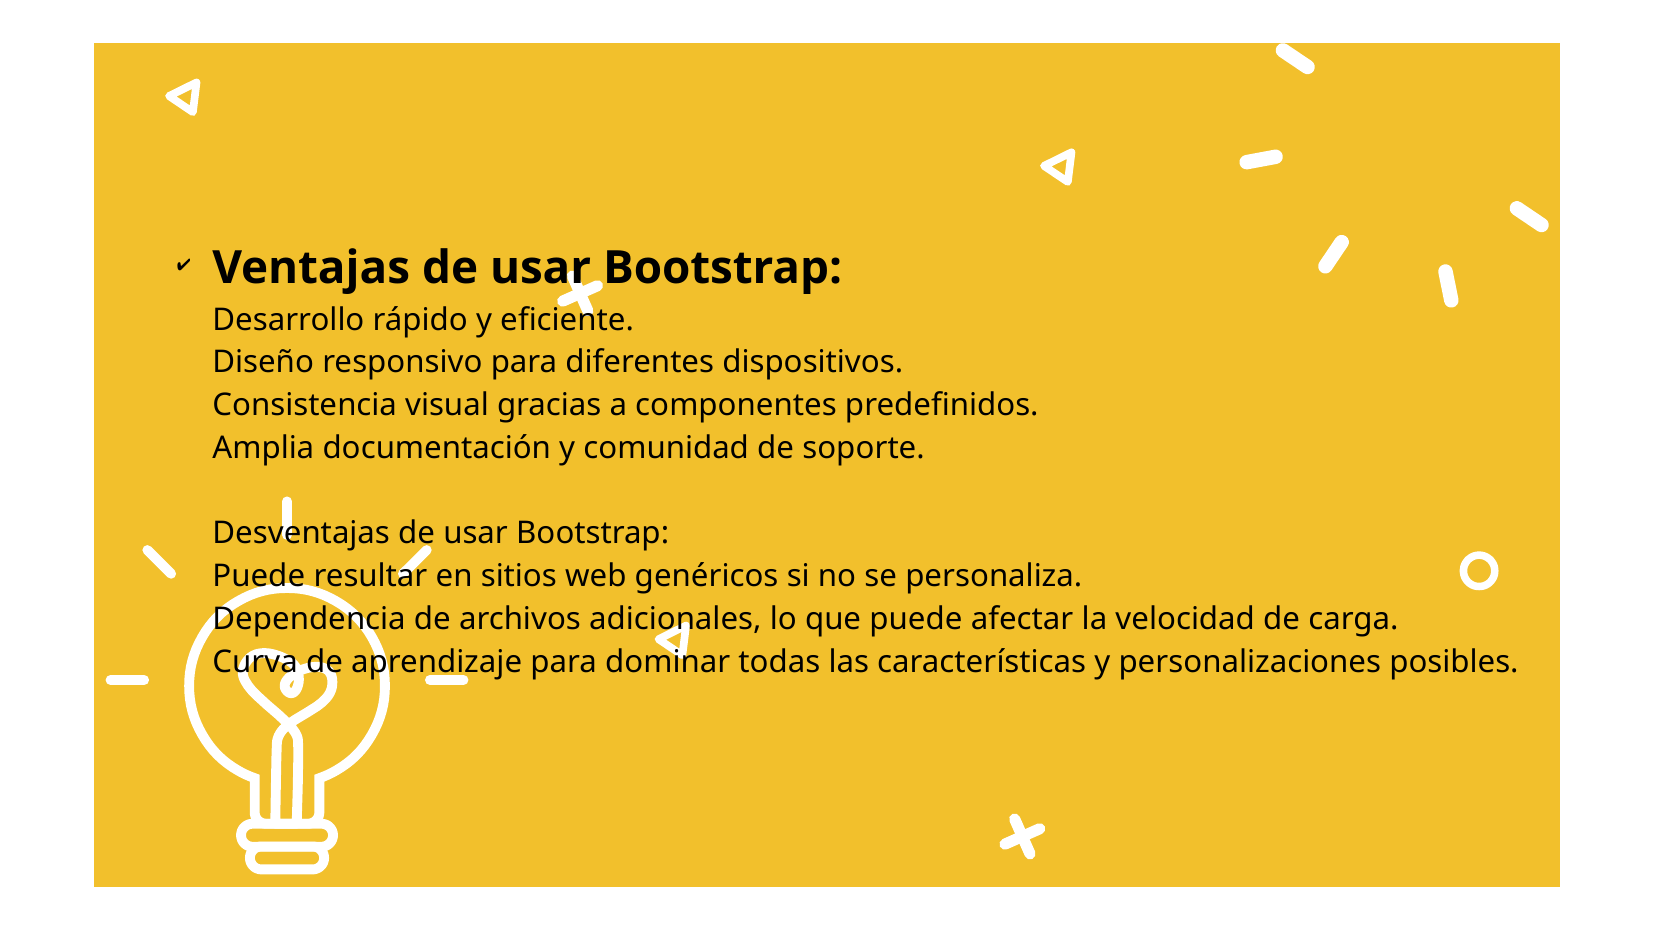

# Ventajas de usar Bootstrap: Desarrollo rápido y eficiente. Diseño responsivo para diferentes dispositivos. Consistencia visual gracias a componentes predefinidos. Amplia documentación y comunidad de soporte. Desventajas de usar Bootstrap: Puede resultar en sitios web genéricos si no se personaliza. Dependencia de archivos adicionales, lo que puede afectar la velocidad de carga. Curva de aprendizaje para dominar todas las características y personalizaciones posibles.